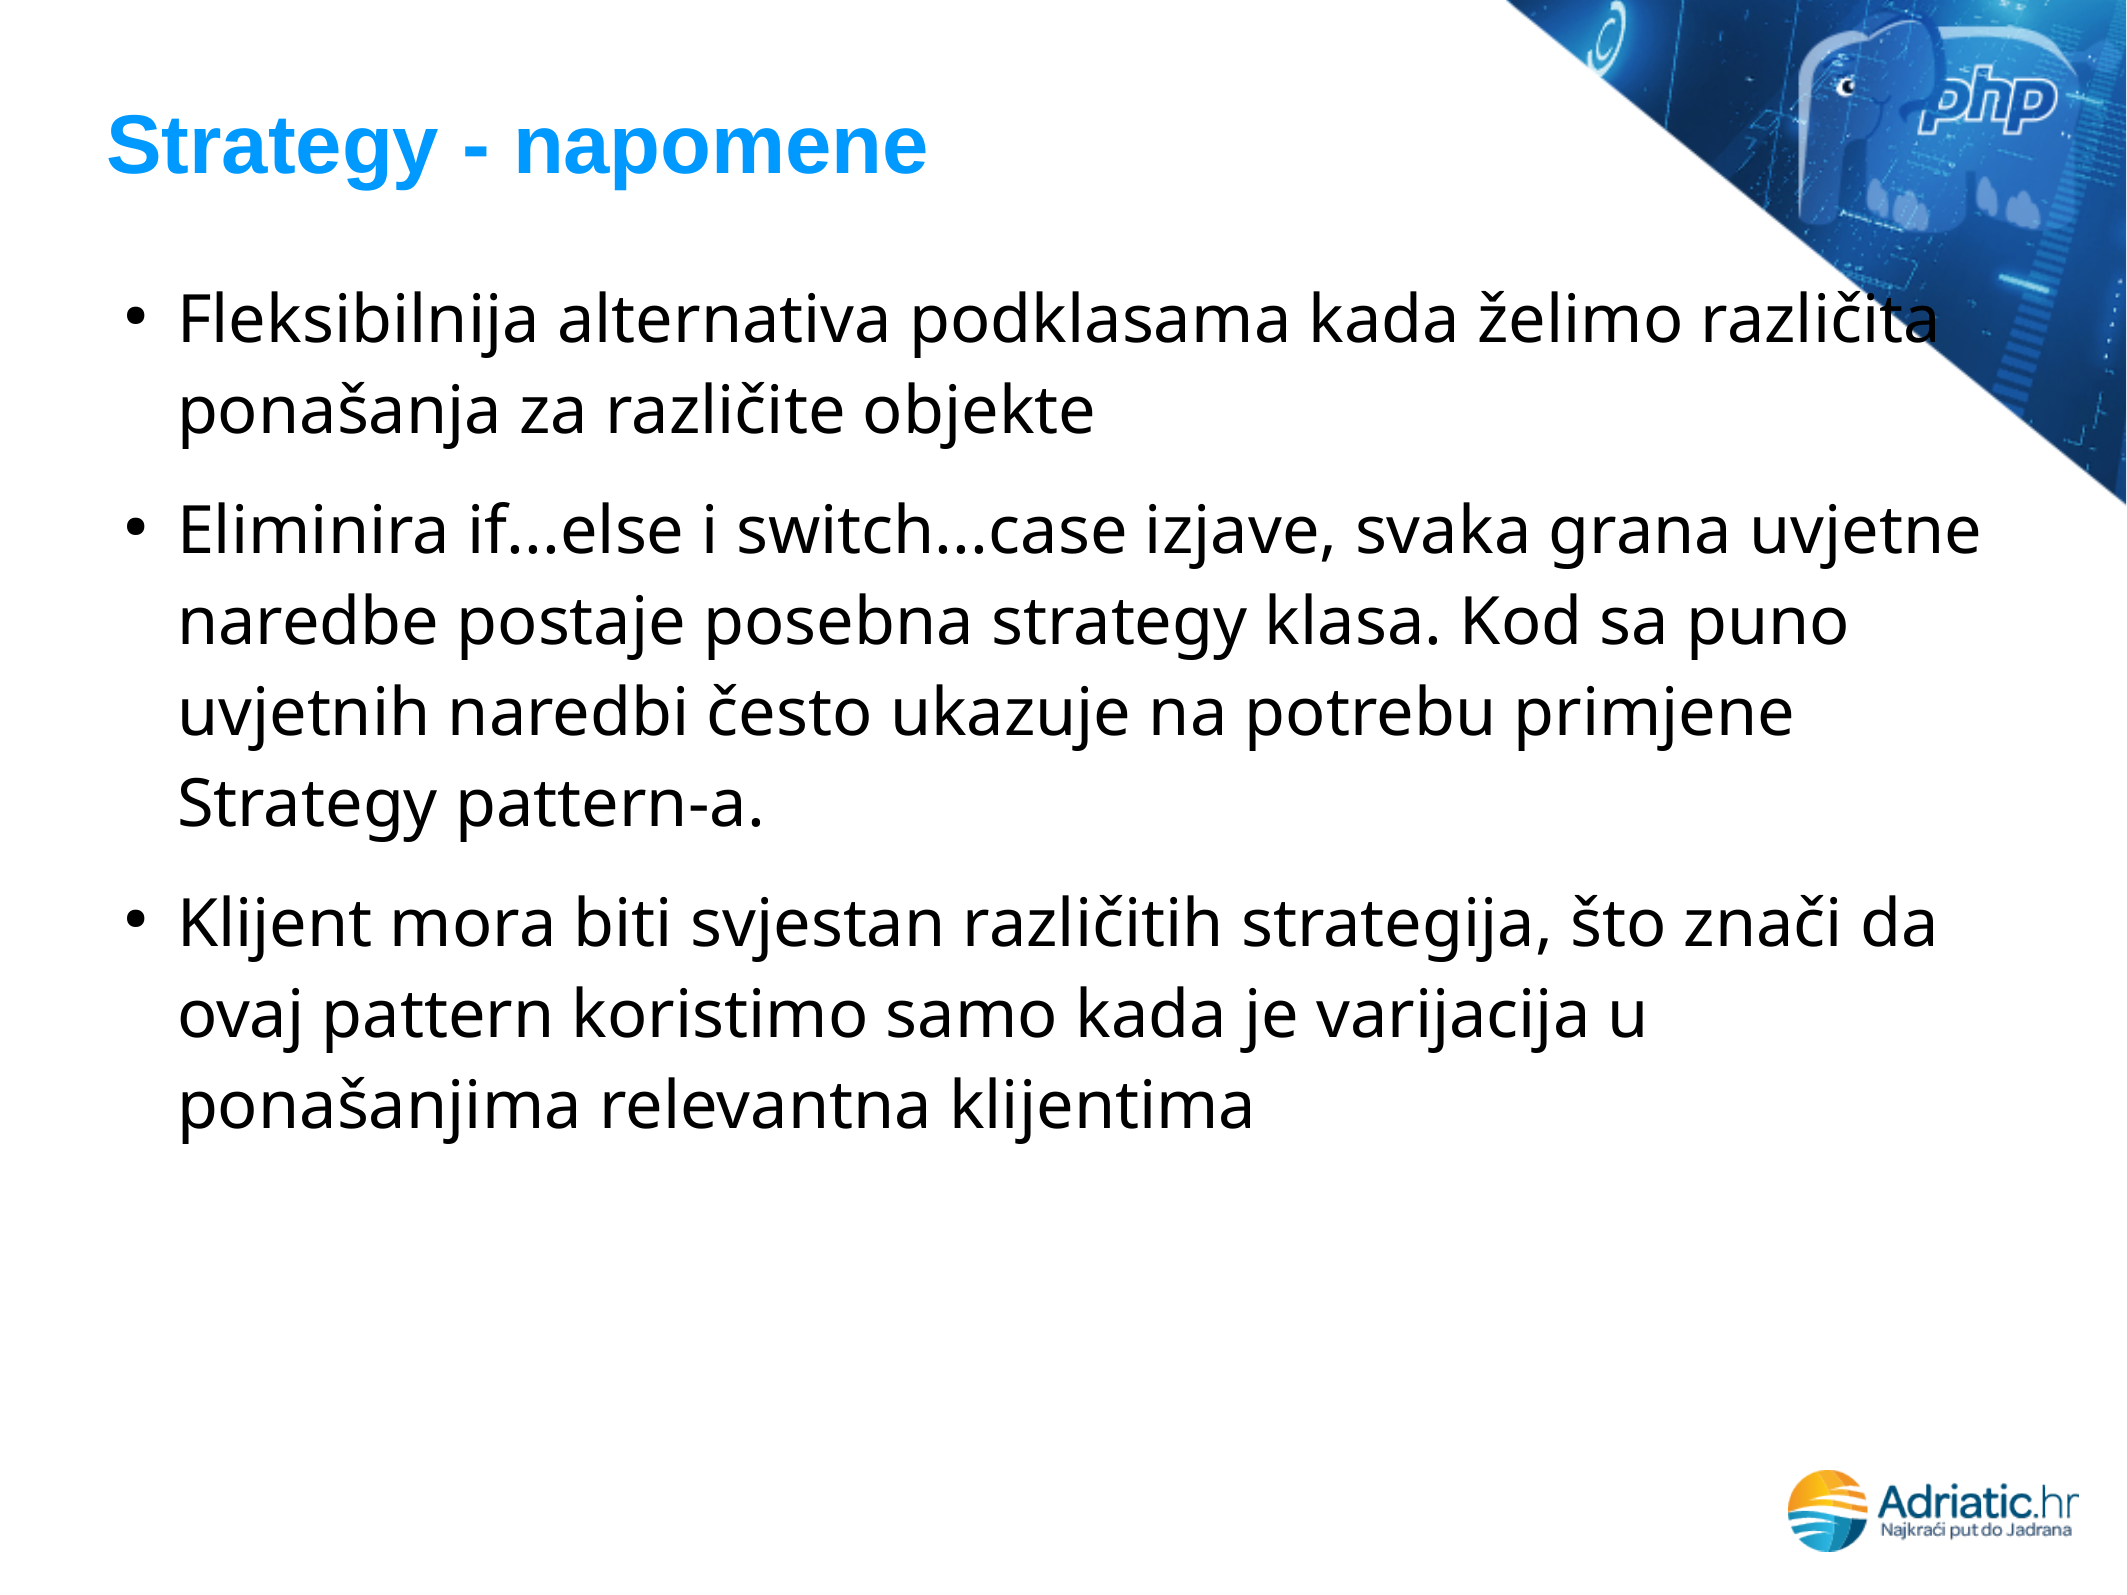

# Strategy - napomene
Fleksibilnija alternativa podklasama kada želimo različita ponašanja za različite objekte
Eliminira if...else i switch...case izjave, svaka grana uvjetne naredbe postaje posebna strategy klasa. Kod sa puno uvjetnih naredbi često ukazuje na potrebu primjene Strategy pattern-a.
Klijent mora biti svjestan različitih strategija, što znači da ovaj pattern koristimo samo kada je varijacija u ponašanjima relevantna klijentima